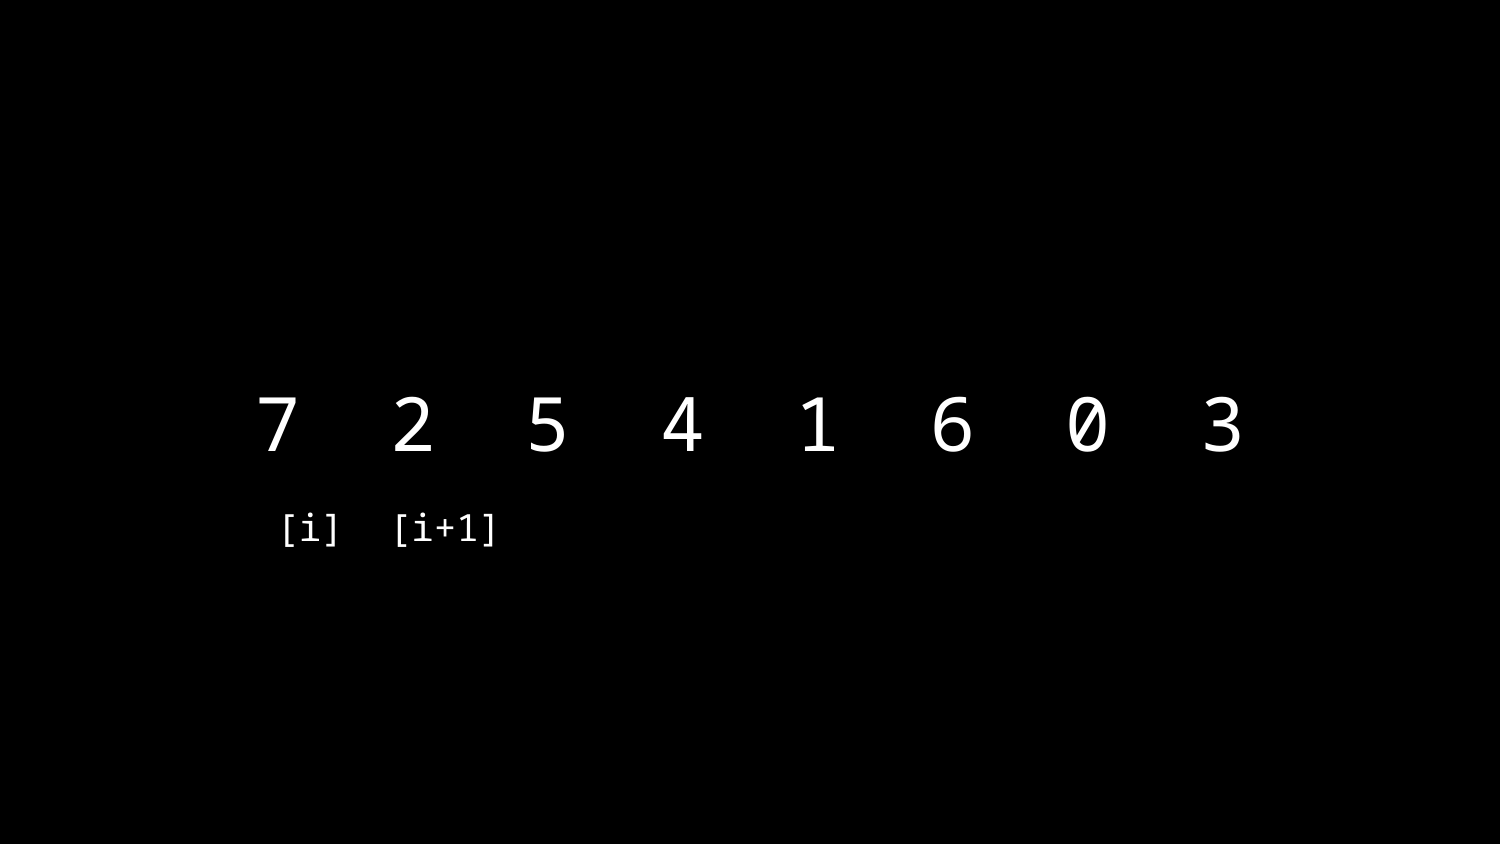

# 7 2 5 4 1 6 0 3
[i] [i+1]